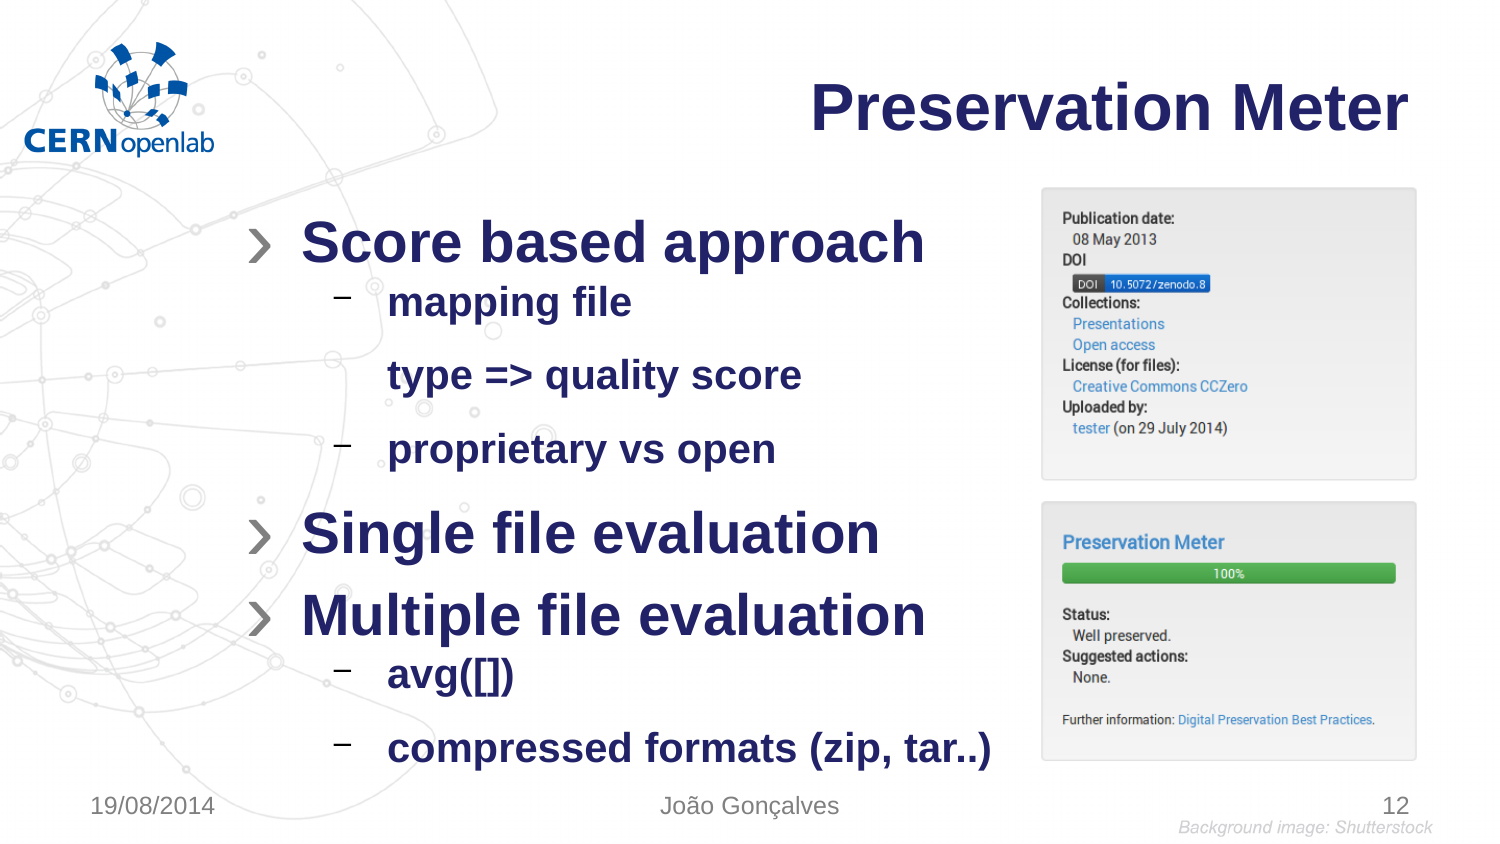

# Preservation Meter
Score based approach
mapping file
type => quality score
proprietary vs open
Single file evaluation
Multiple file evaluation
avg([])
compressed formats (zip, tar..)
19/08/2014
João Gonçalves